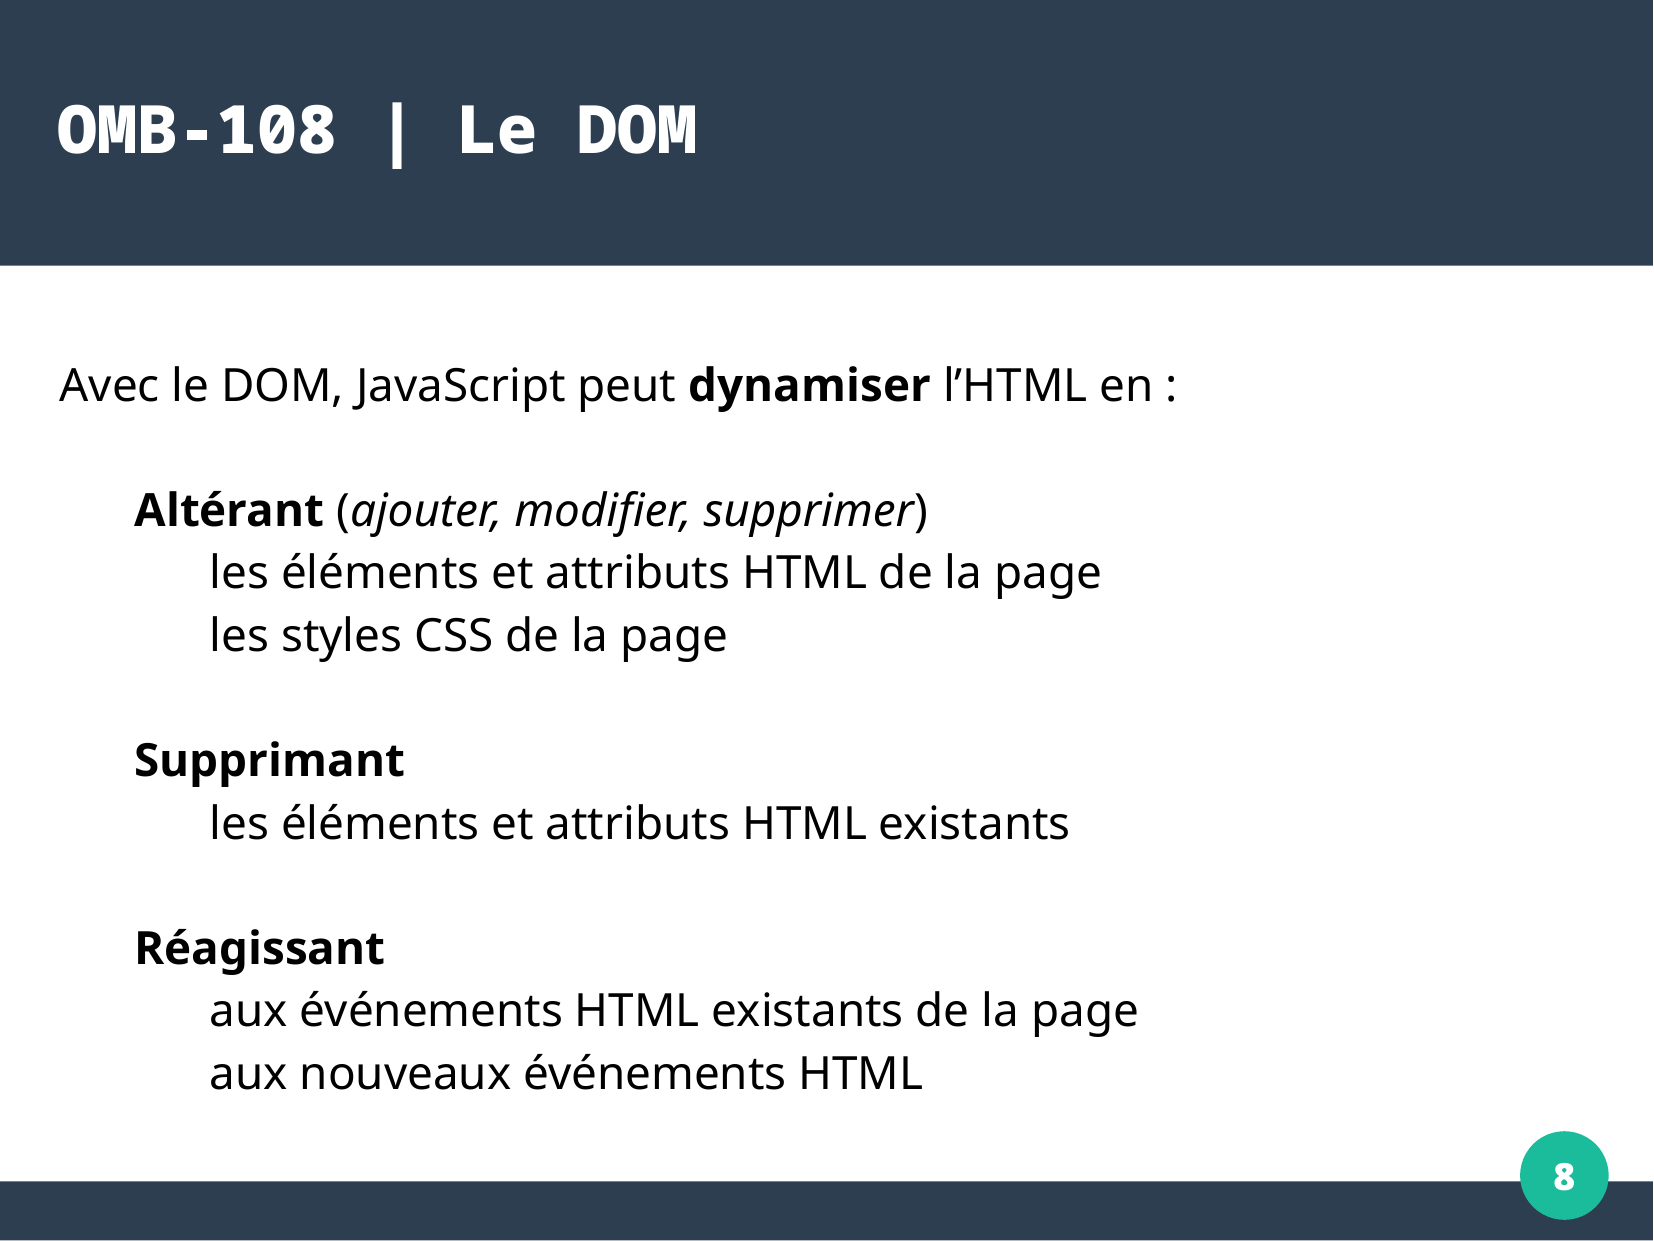

# OMB-108 | Le DOM
Avec le DOM, JavaScript peut dynamiser l’HTML en :
	Altérant (ajouter, modifier, supprimer)
		les éléments et attributs HTML de la page
		les styles CSS de la page
	Supprimant
		les éléments et attributs HTML existants
	Réagissant
		aux événements HTML existants de la page
		aux nouveaux événements HTML
8